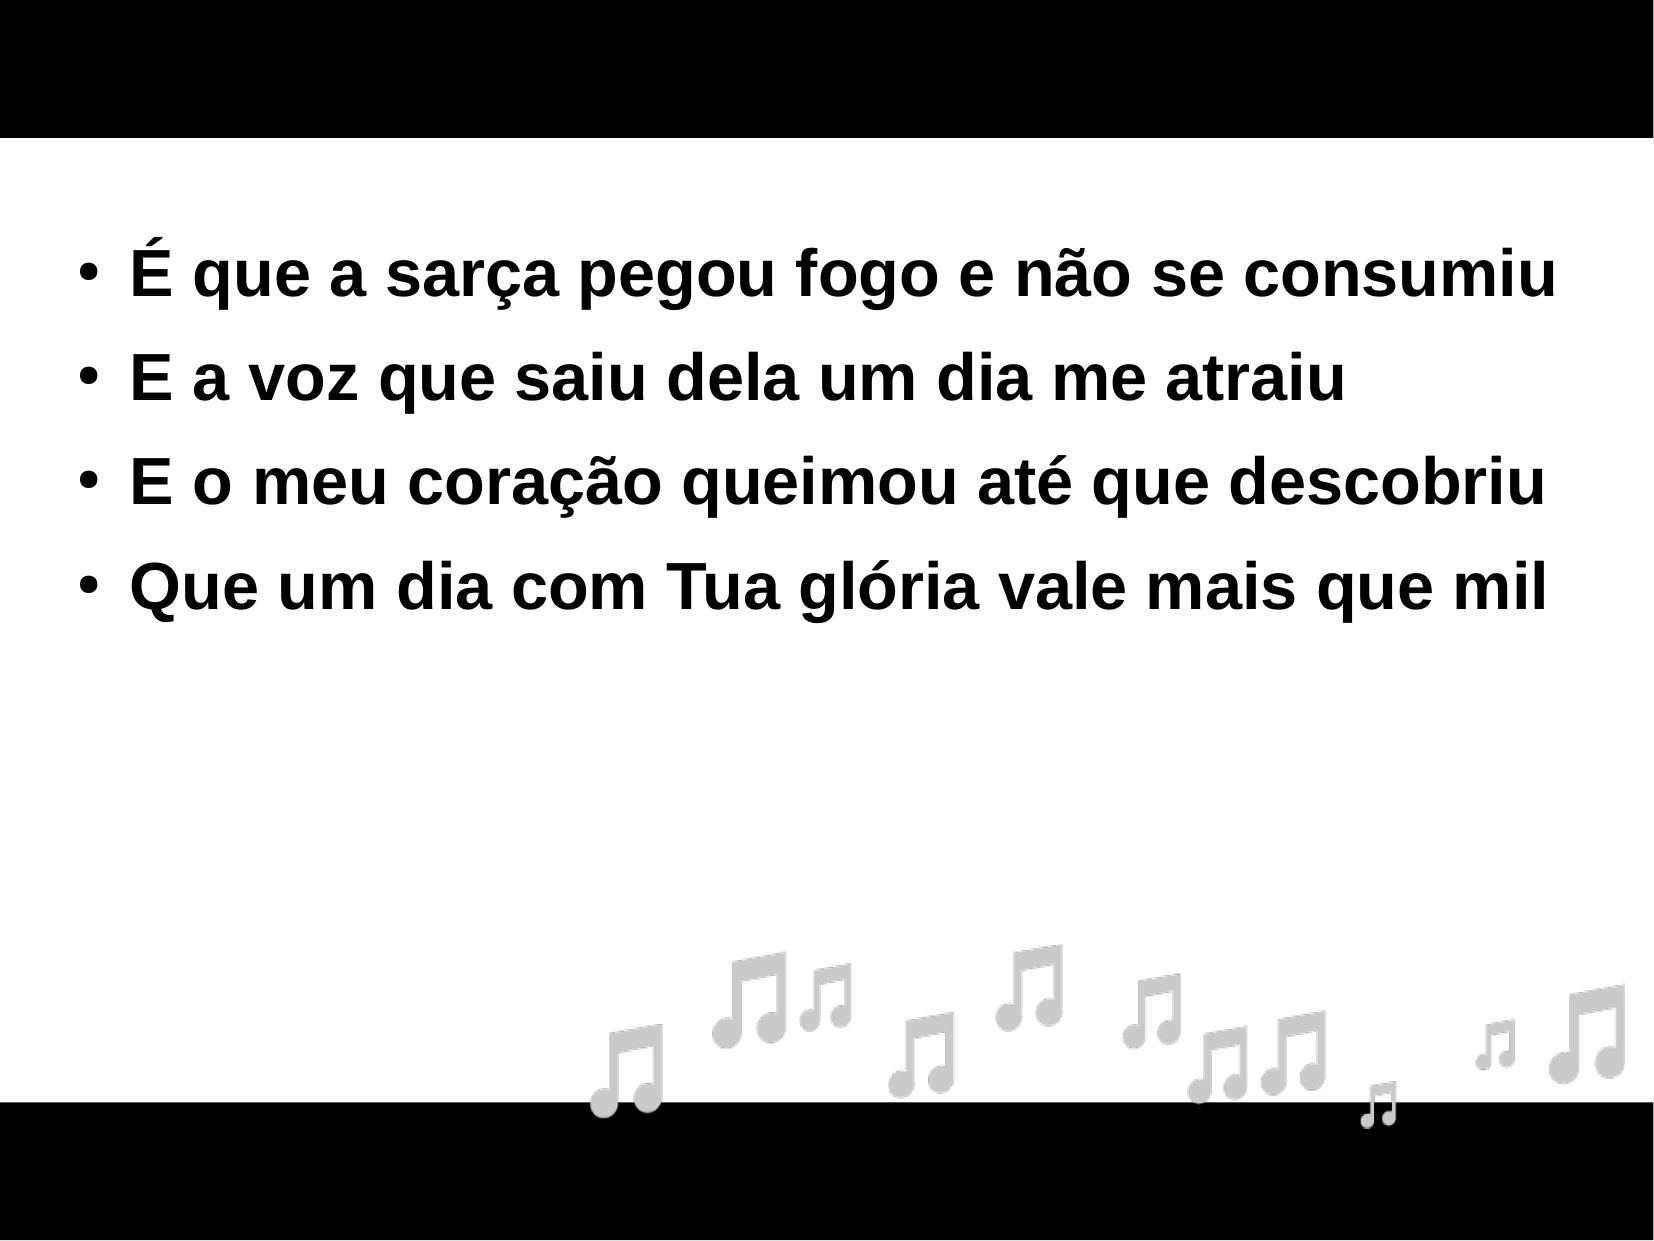

# É que a sarça pegou fogo e não se consumiu
E a voz que saiu dela um dia me atraiu
E o meu coração queimou até que descobriu
Que um dia com Tua glória vale mais que mil